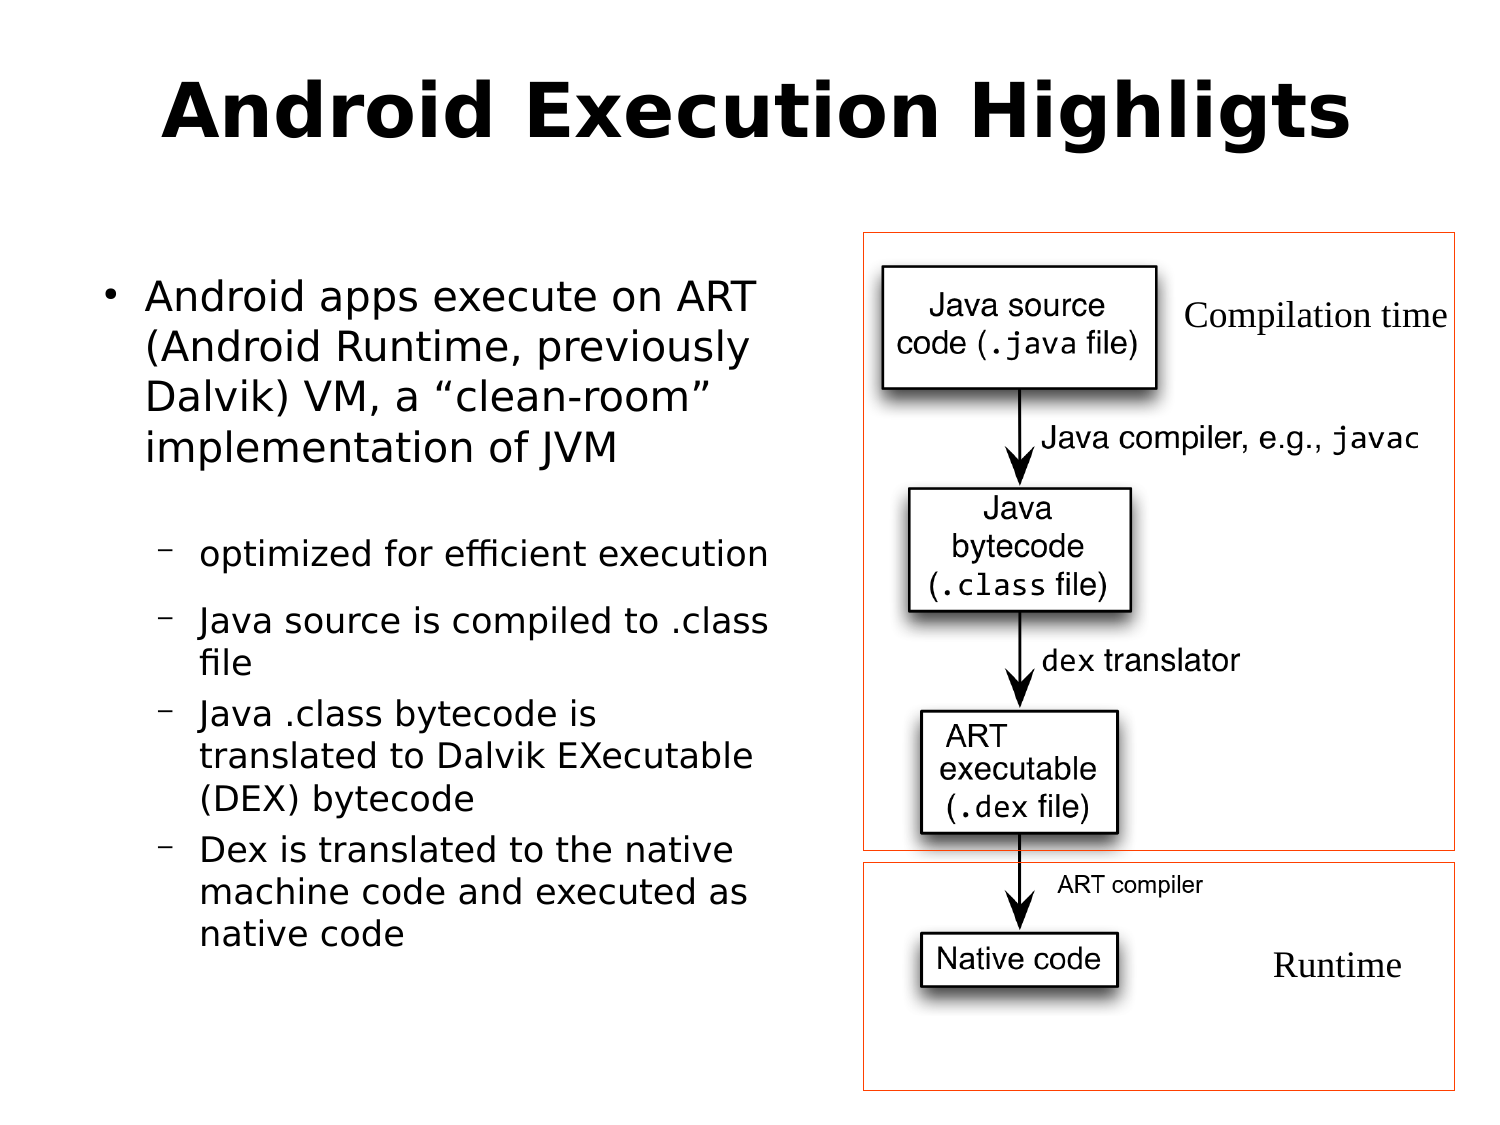

# Android Execution Highligts
Android apps execute on ART (Android Runtime, previously Dalvik) VM, a “clean-room” implementation of JVM
optimized for efficient execution
Java source is compiled to .class file
Java .class bytecode is translated to Dalvik EXecutable (DEX) bytecode
Dex is translated to the native machine code and executed as native code
Compilation time
Runtime